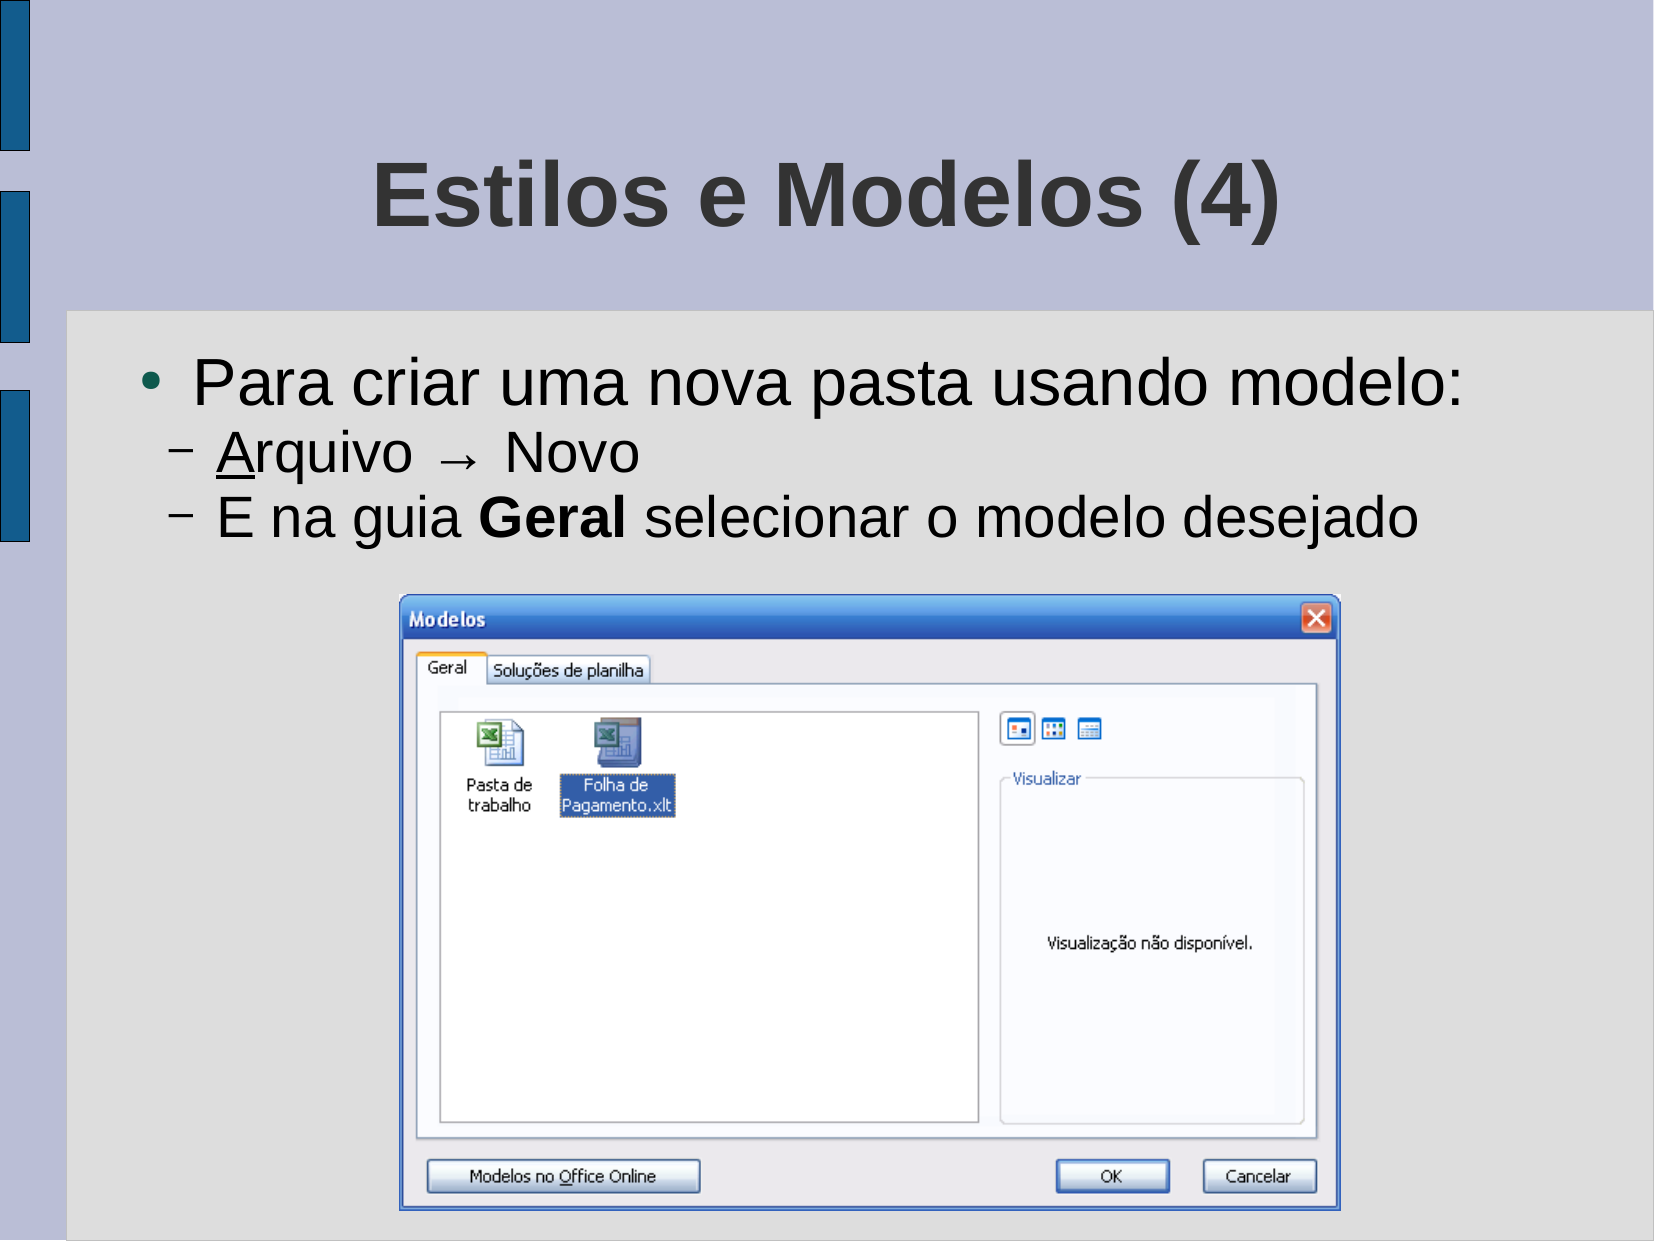

# Estilos e Modelos (4)
Para criar uma nova pasta usando modelo:
Arquivo → Novo
E na guia Geral selecionar o modelo desejado